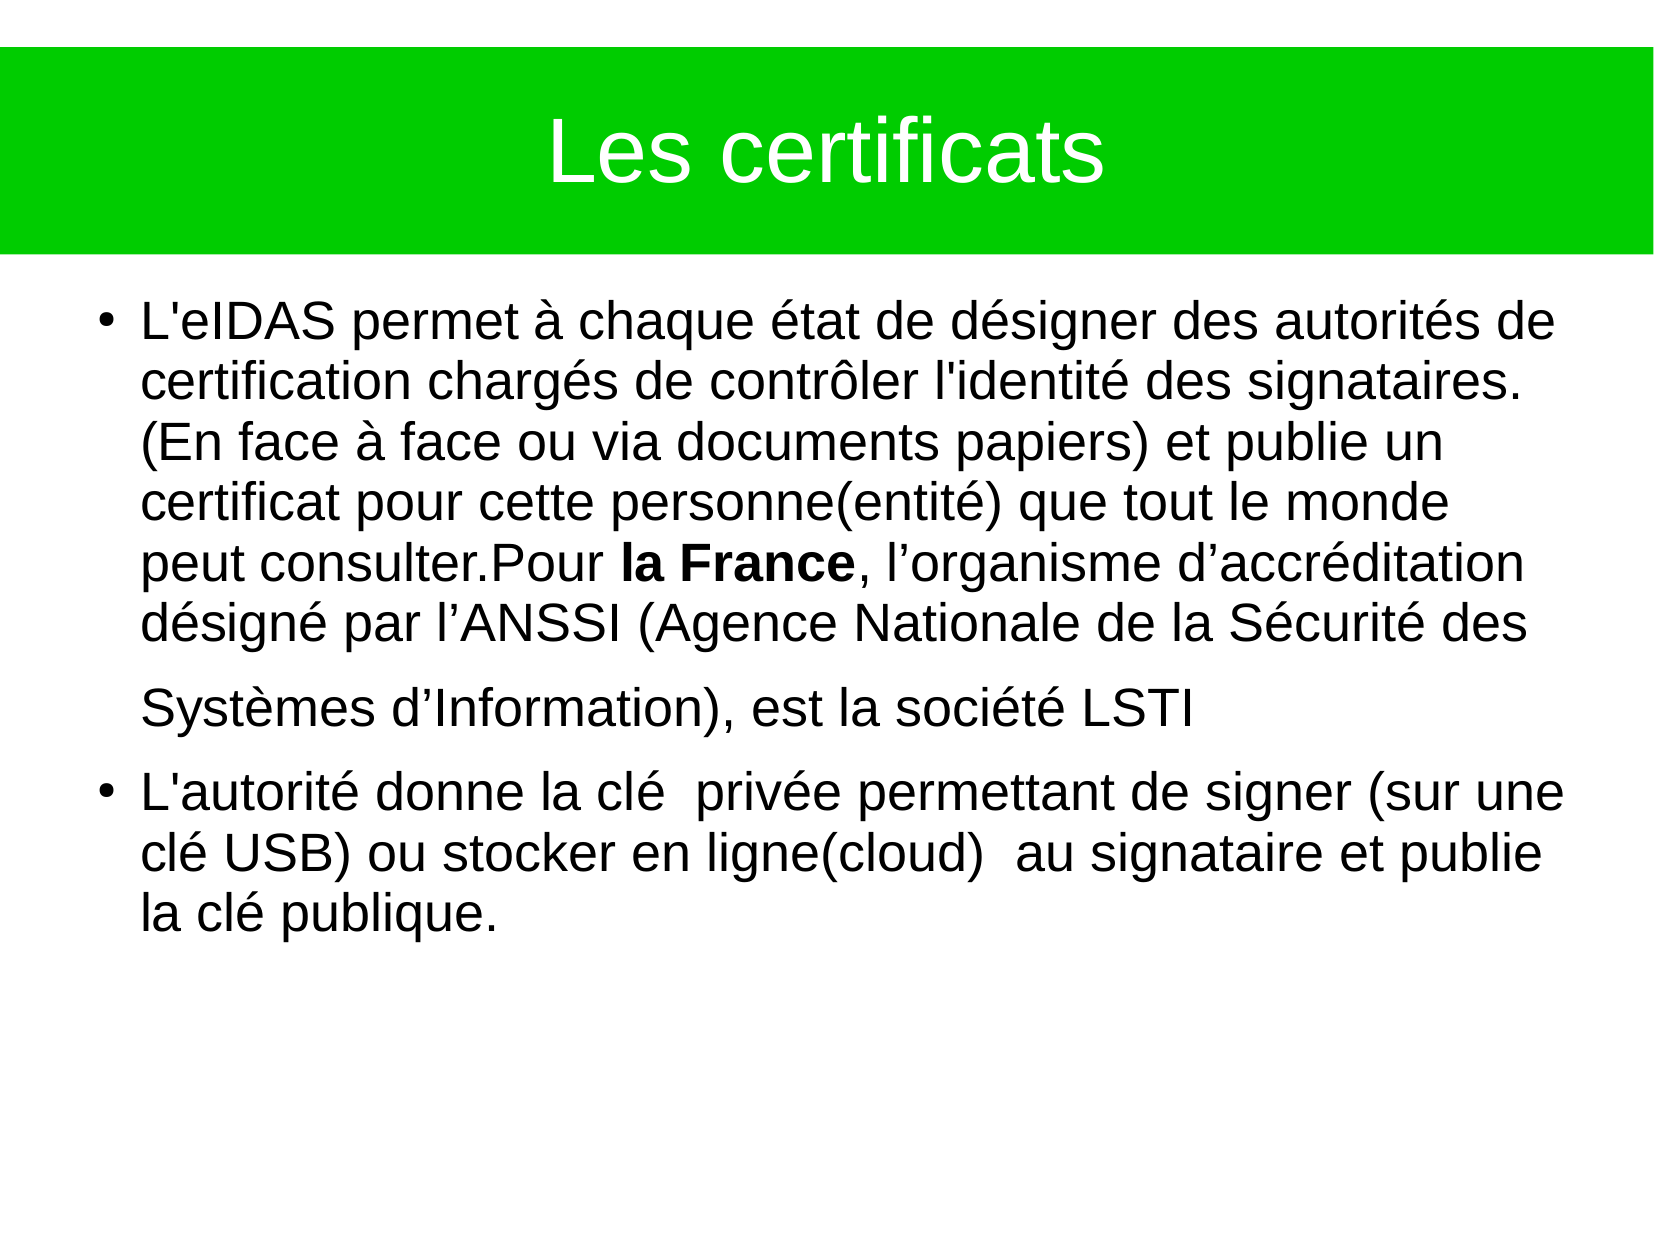

Les certificats
# L'eIDAS permet à chaque état de désigner des autorités de certification chargés de contrôler l'identité des signataires.(En face à face ou via documents papiers) et publie un certificat pour cette personne(entité) que tout le monde peut consulter.Pour la France, l’organisme d’accréditation désigné par l’ANSSI (Agence Nationale de la Sécurité des
Systèmes d’Information), est la société LSTI
L'autorité donne la clé privée permettant de signer (sur une clé USB) ou stocker en ligne(cloud) au signataire et publie la clé publique.